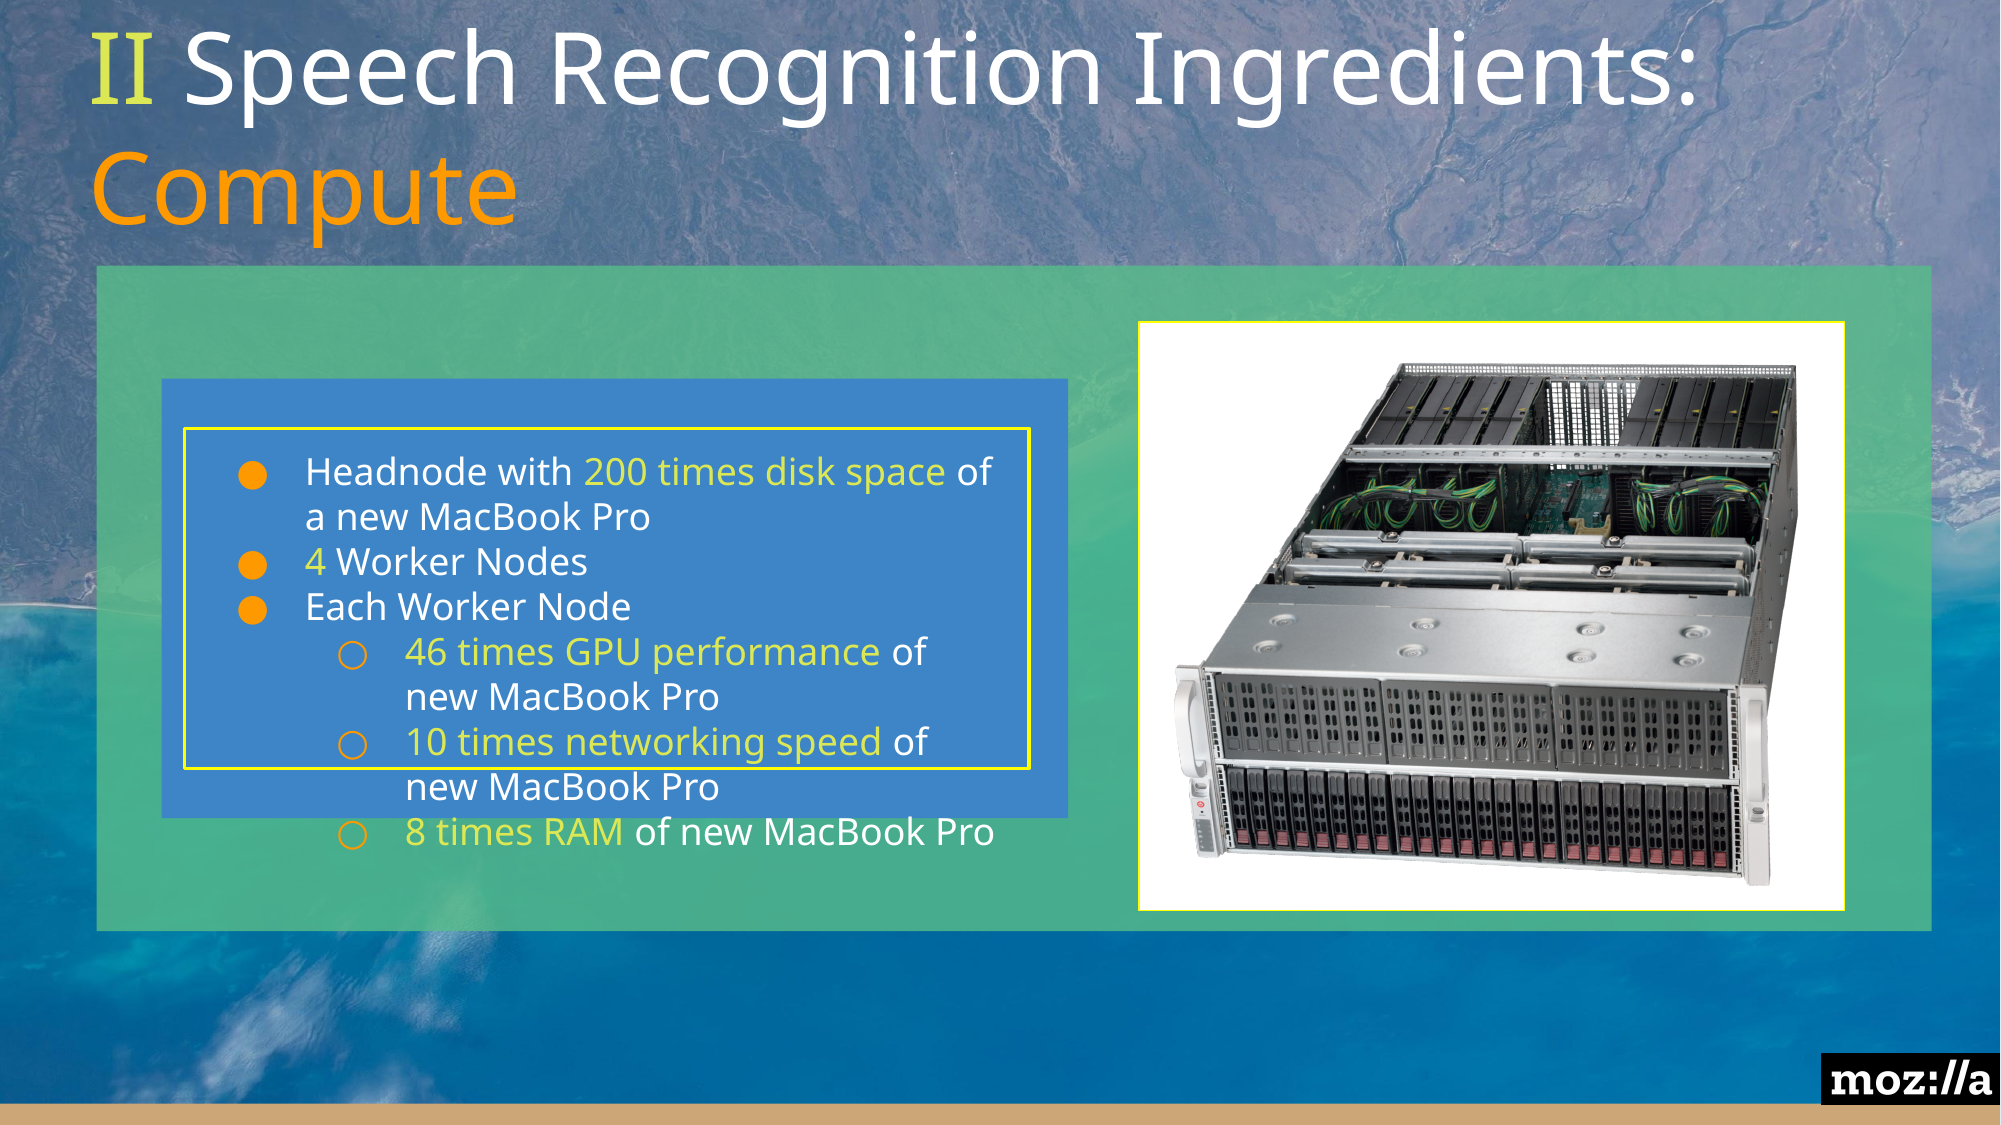

# II Speech Recognition Ingredients: Compute
Headnode with 200 times disk space of a new MacBook Pro
4 Worker Nodes
Each Worker Node
46 times GPU performance of new MacBook Pro
10 times networking speed of new MacBook Pro
8 times RAM of new MacBook Pro